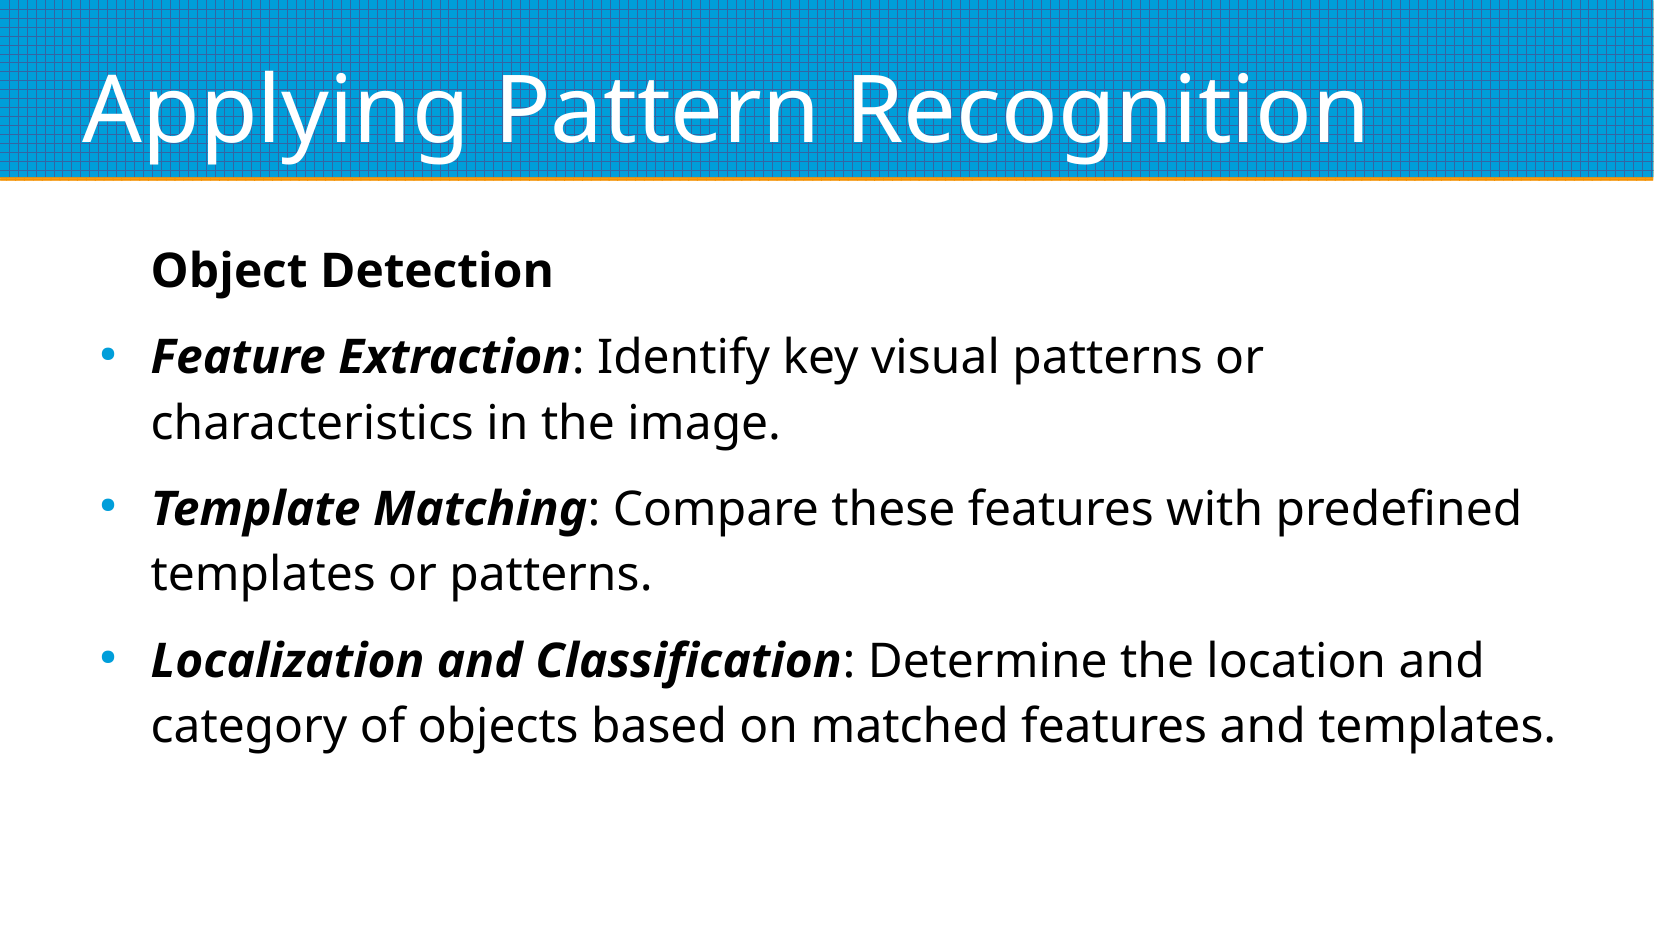

# Applying Pattern Recognition
Object Detection
Feature Extraction: Identify key visual patterns or characteristics in the image.
Template Matching: Compare these features with predefined templates or patterns.
Localization and Classification: Determine the location and category of objects based on matched features and templates.